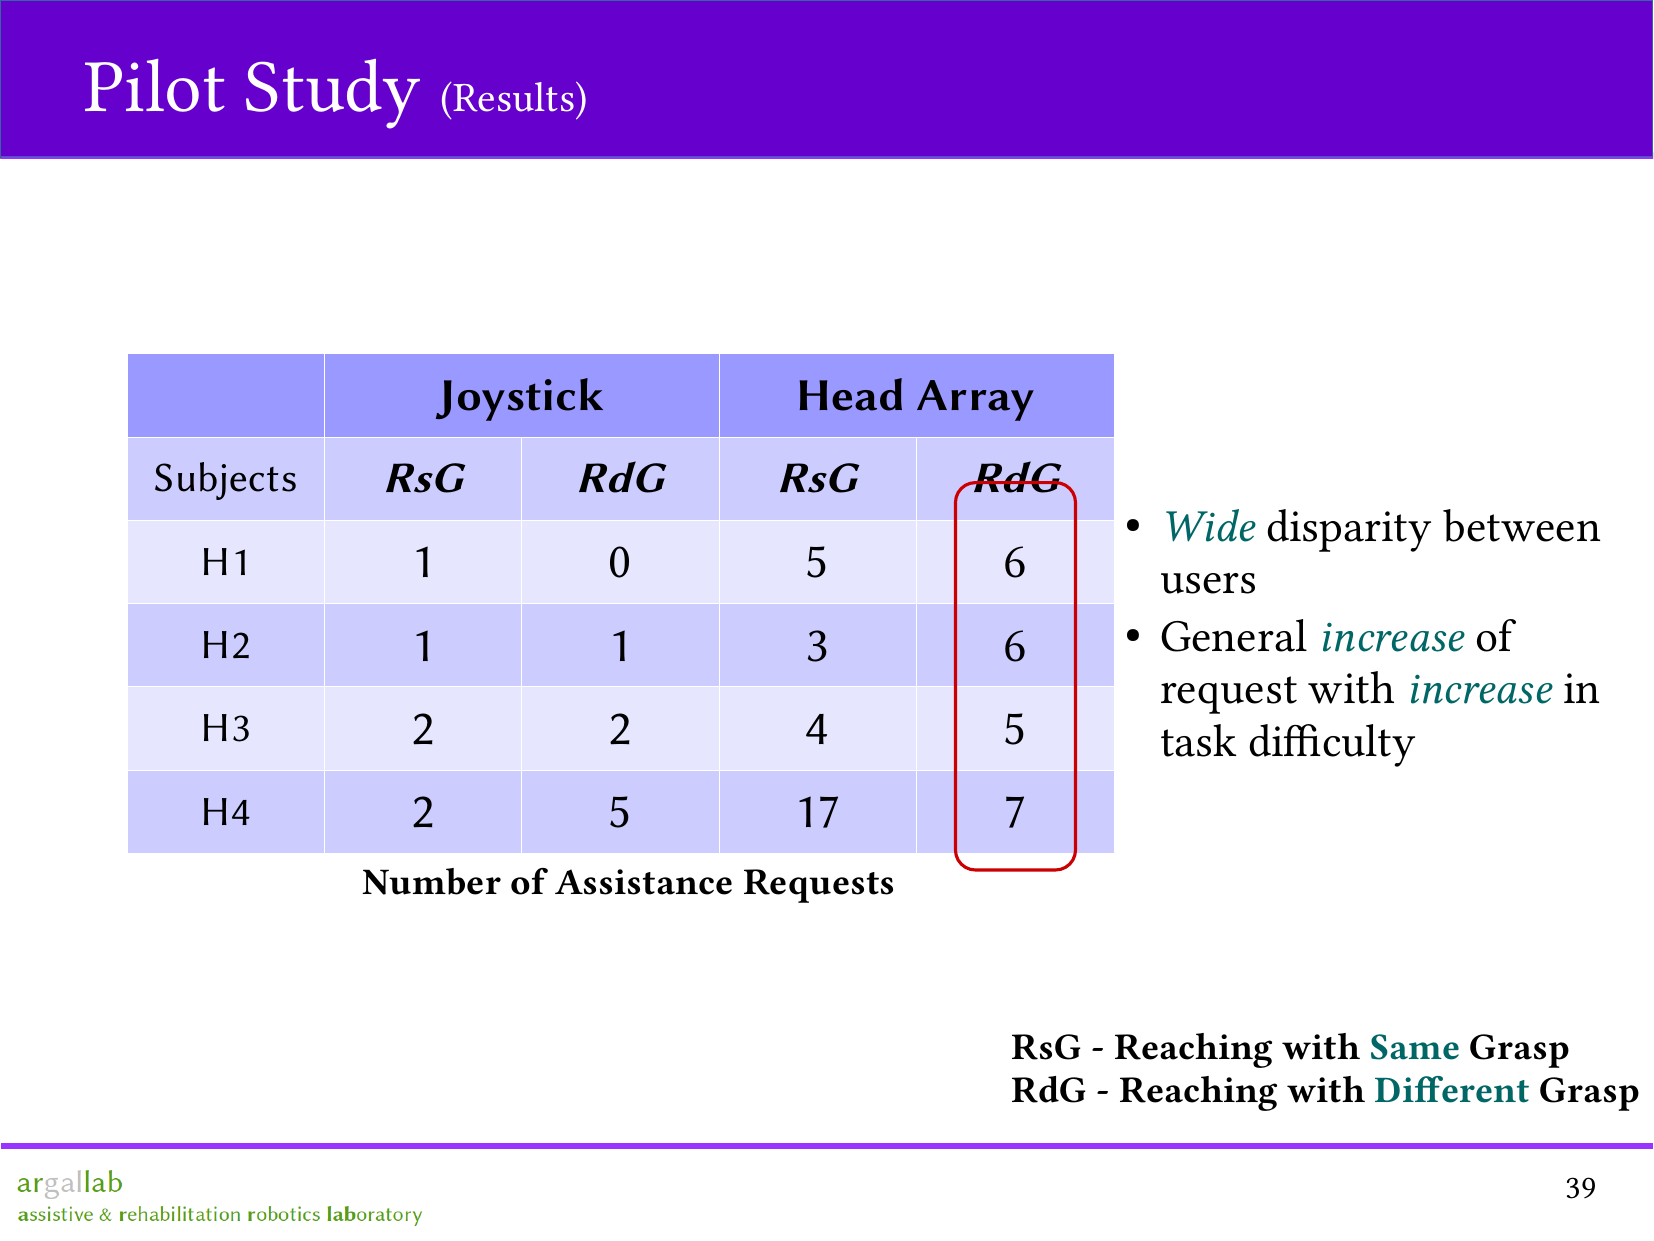

Pilot Study (Results)
| | Joystick | | Head Array | |
| --- | --- | --- | --- | --- |
| Subjects | RsG | RdG | RsG | RdG |
| H1 | 1 | 0 | 5 | 6 |
| H2 | 1 | 1 | 3 | 6 |
| H3 | 2 | 2 | 4 | 5 |
| H4 | 2 | 5 | 17 | 7 |
Wide disparity between users
General increase of request with increase in task difficulty
Number of Assistance Requests
RsG - Reaching with Same Grasp
RdG - Reaching with Different Grasp